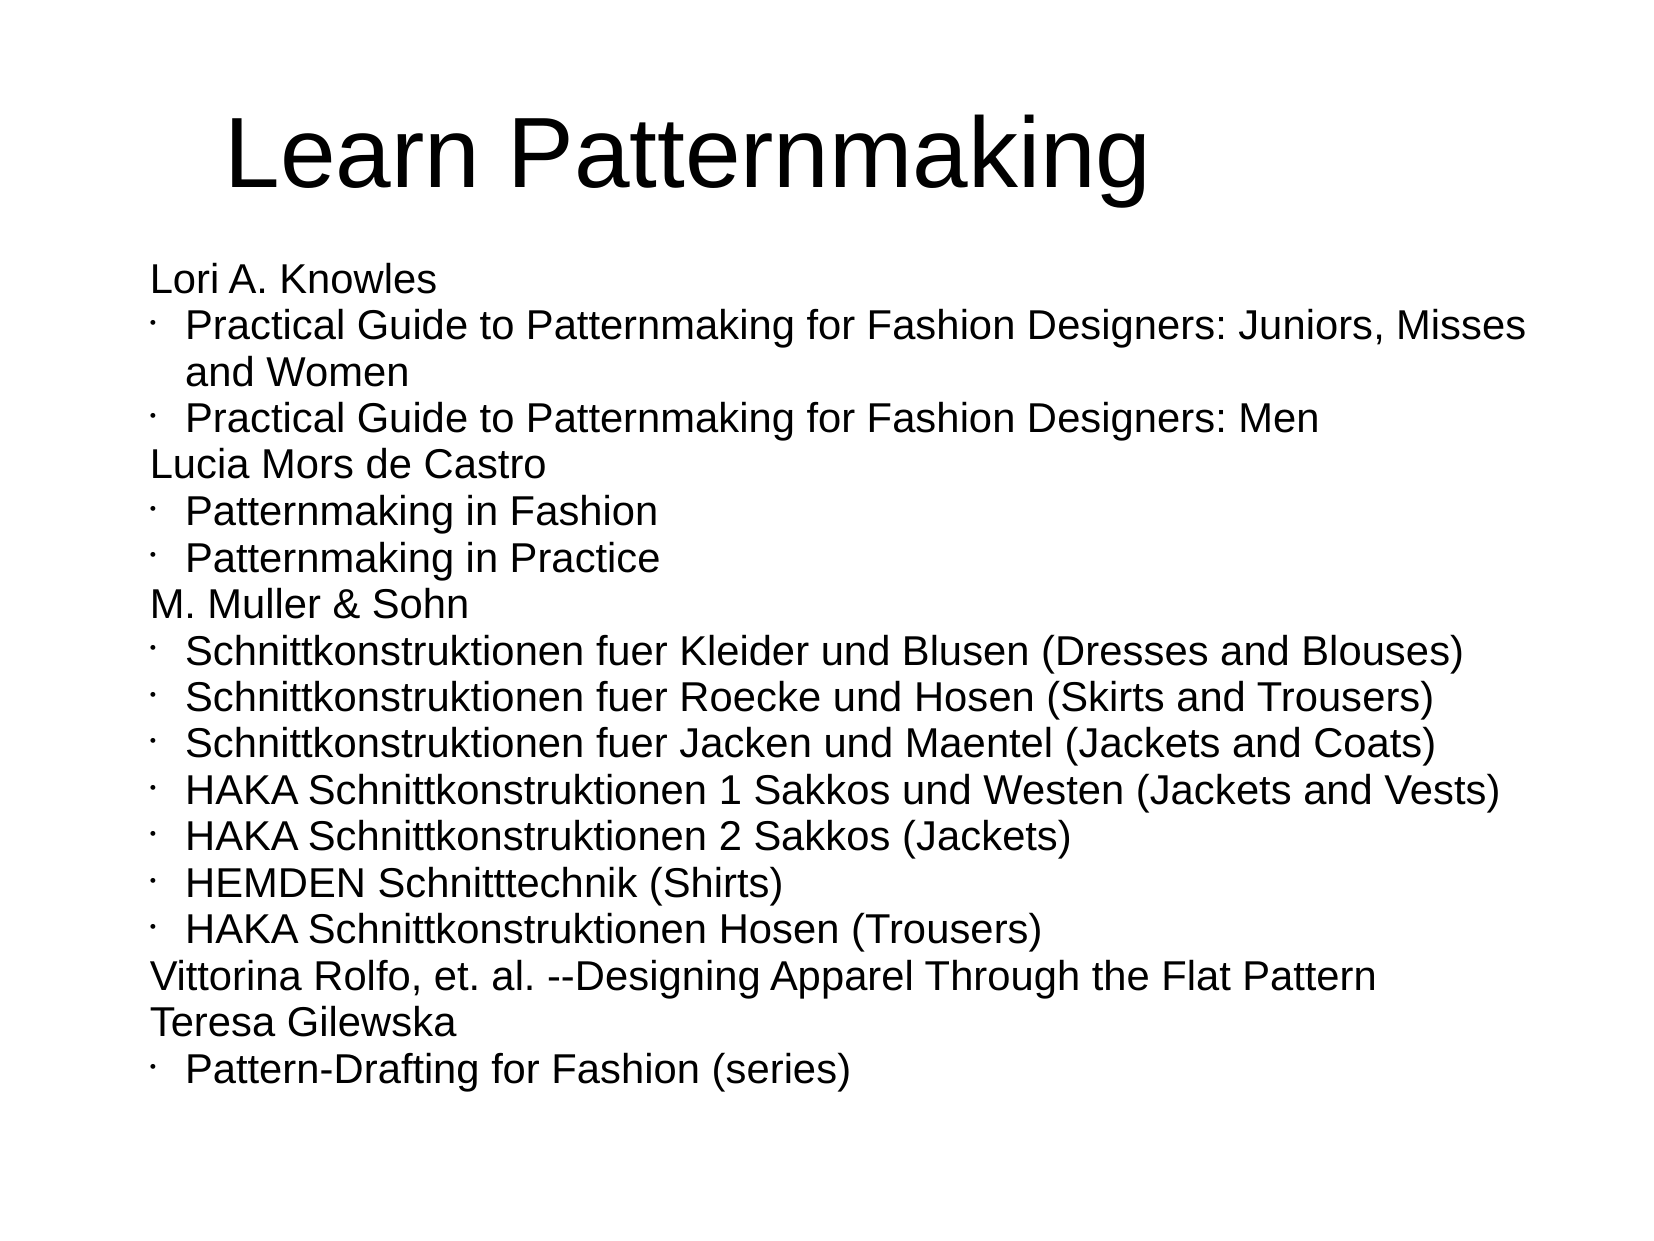

Learn Patternmaking
Lori A. Knowles
Practical Guide to Patternmaking for Fashion Designers: Juniors, Misses and Women
Practical Guide to Patternmaking for Fashion Designers: Men
Lucia Mors de Castro
Patternmaking in Fashion
Patternmaking in Practice
M. Muller & Sohn
Schnittkonstruktionen fuer Kleider und Blusen (Dresses and Blouses)
Schnittkonstruktionen fuer Roecke und Hosen (Skirts and Trousers)
Schnittkonstruktionen fuer Jacken und Maentel (Jackets and Coats)
HAKA Schnittkonstruktionen 1 Sakkos und Westen (Jackets and Vests)
HAKA Schnittkonstruktionen 2 Sakkos (Jackets)
HEMDEN Schnitttechnik (Shirts)
HAKA Schnittkonstruktionen Hosen (Trousers)
Vittorina Rolfo, et. al. --Designing Apparel Through the Flat Pattern
Teresa Gilewska
Pattern-Drafting for Fashion (series)